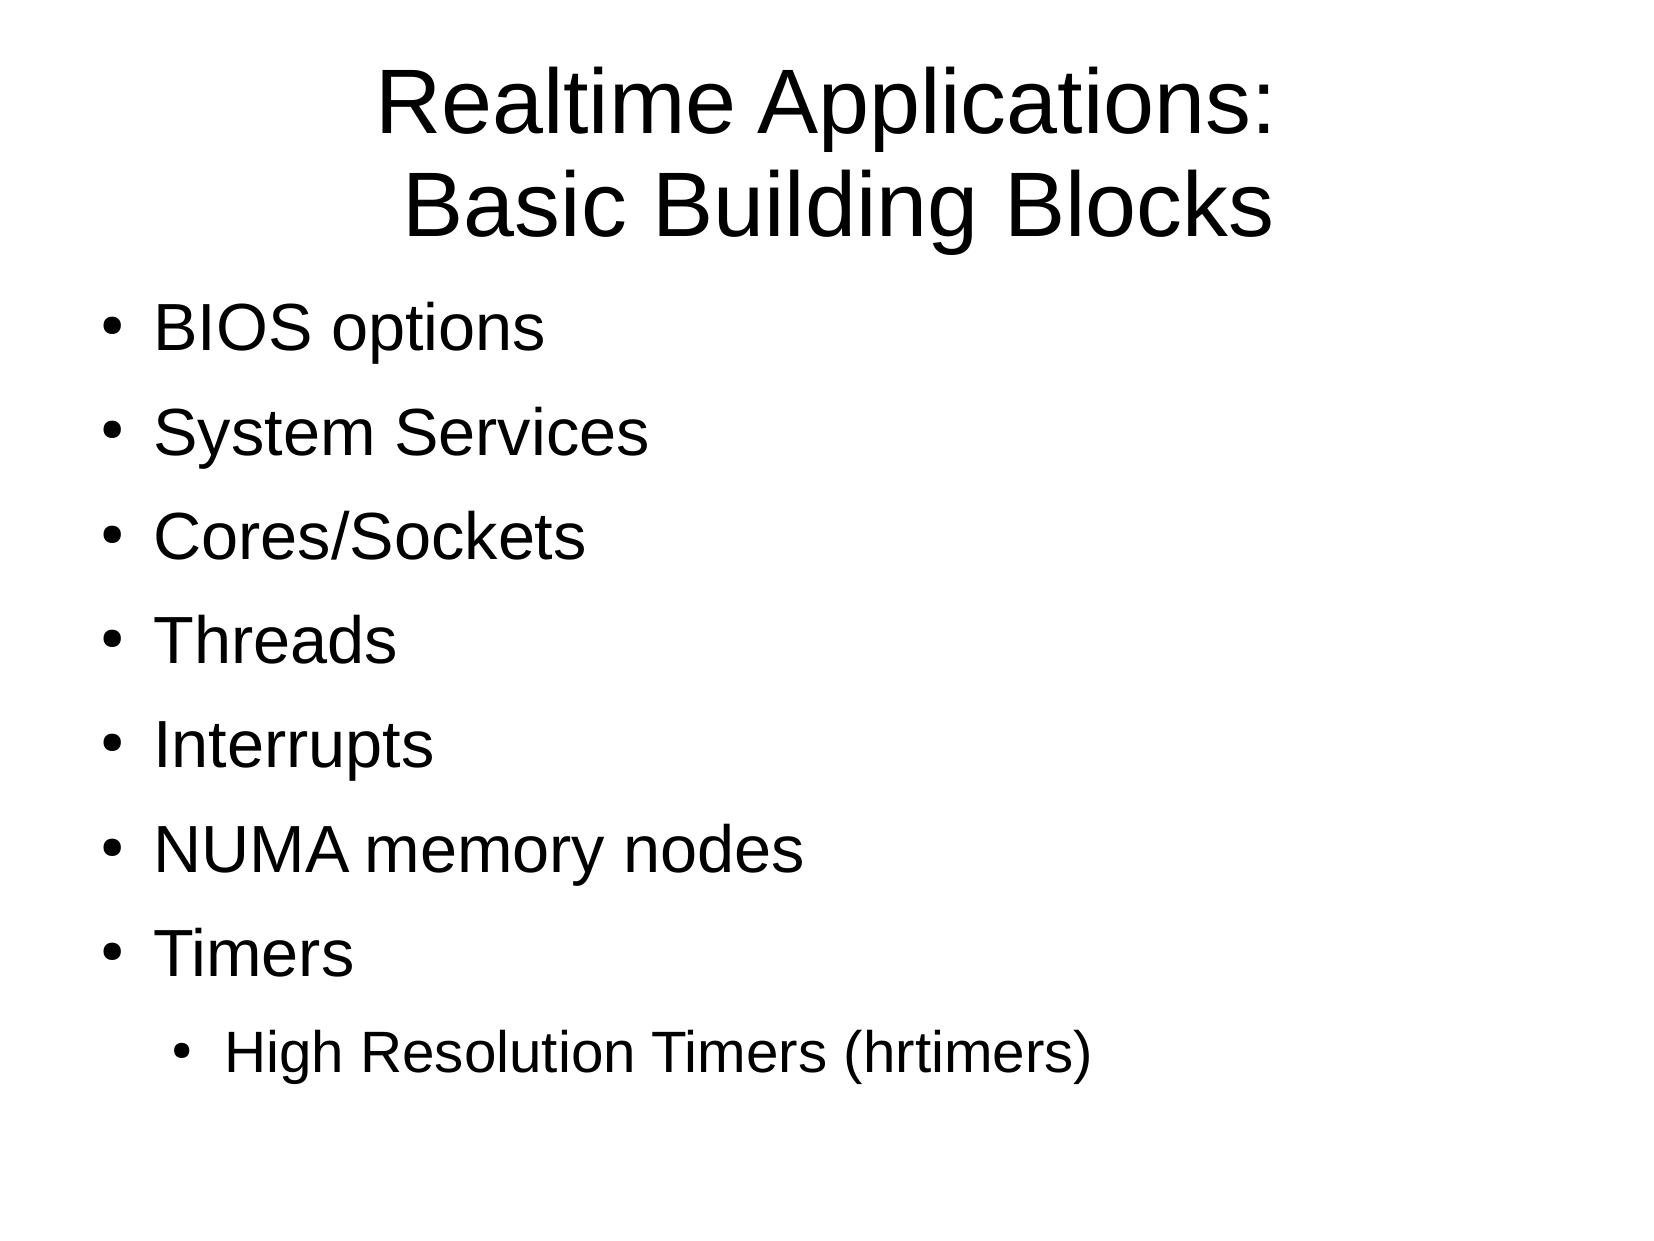

# Realtime Applications: Basic Building Blocks
BIOS options
System Services
Cores/Sockets
Threads
Interrupts
NUMA memory nodes
Timers
High Resolution Timers (hrtimers)